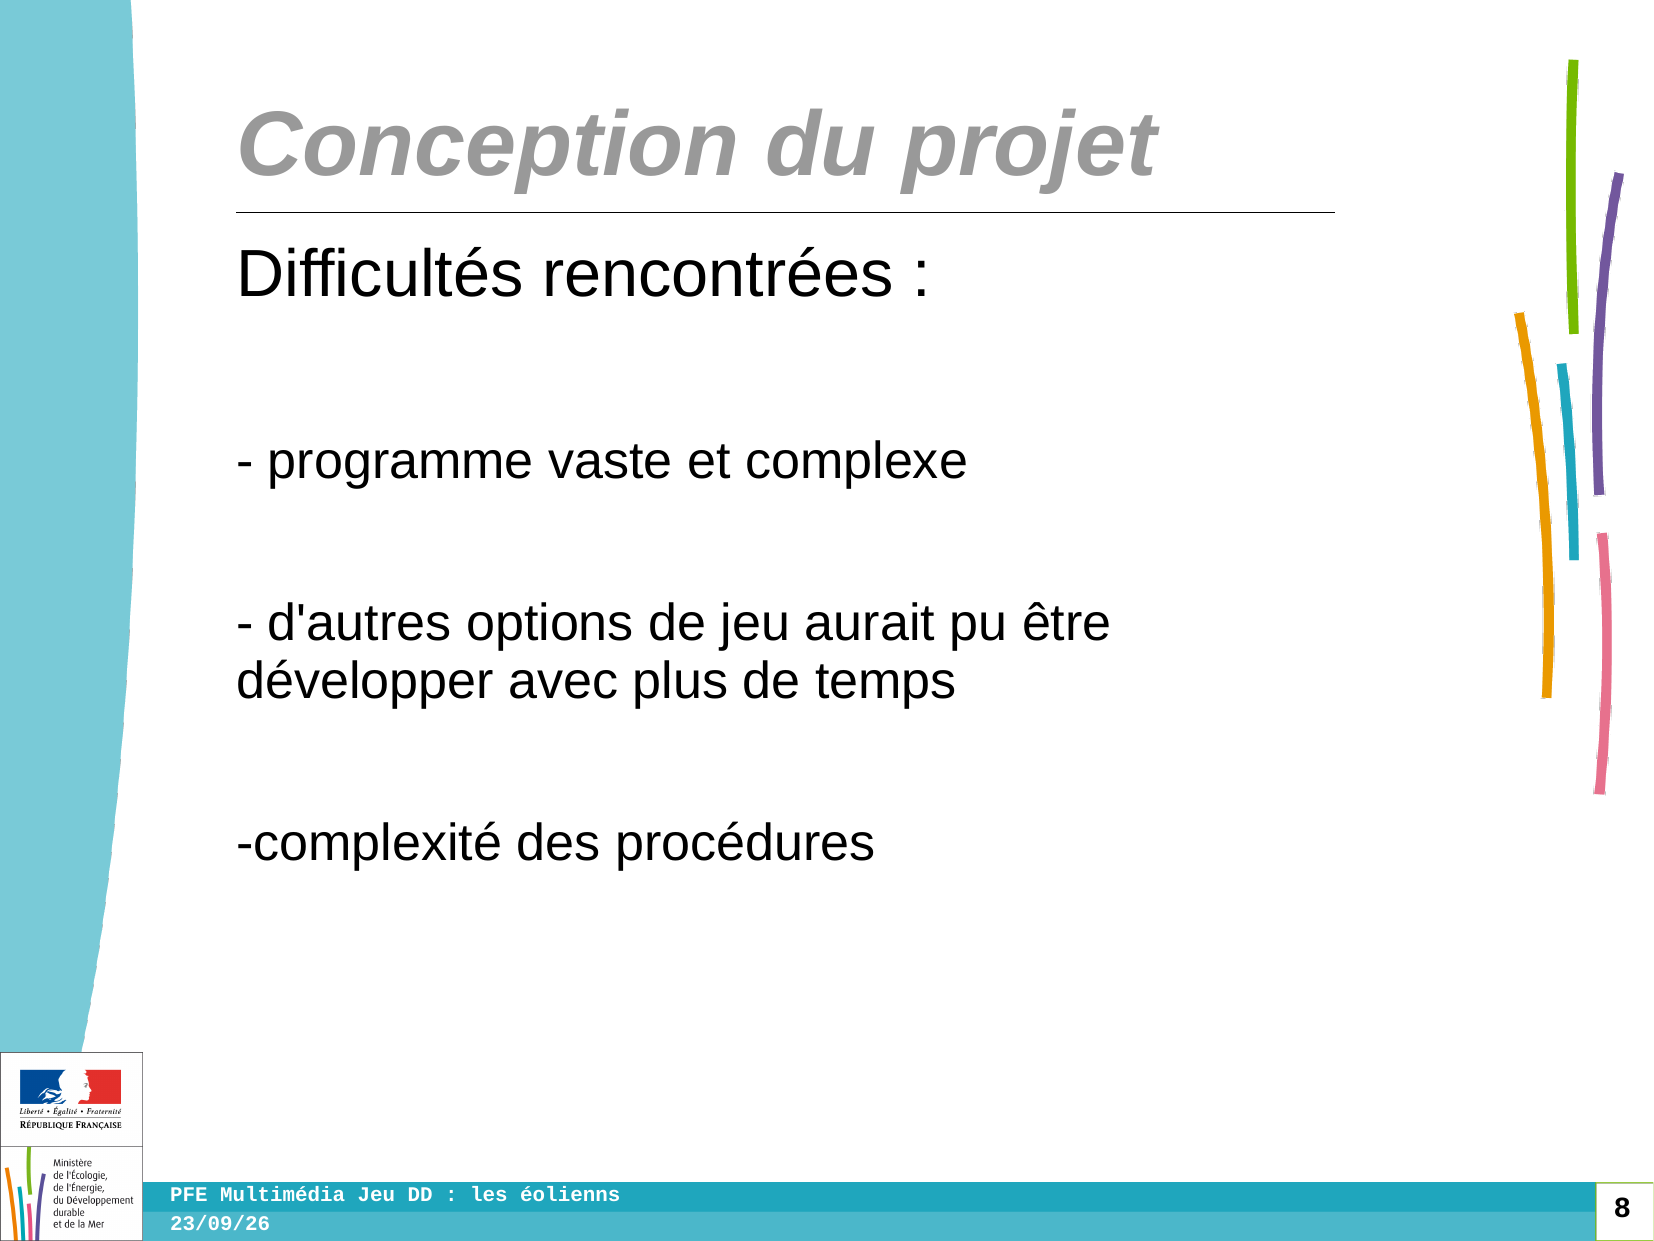

# Conception du projet
Difficultés rencontrées :
- programme vaste et complexe
- d'autres options de jeu aurait pu être développer avec plus de temps
-complexité des procédures
8
PFE Multimédia Jeu DD : les éolienns